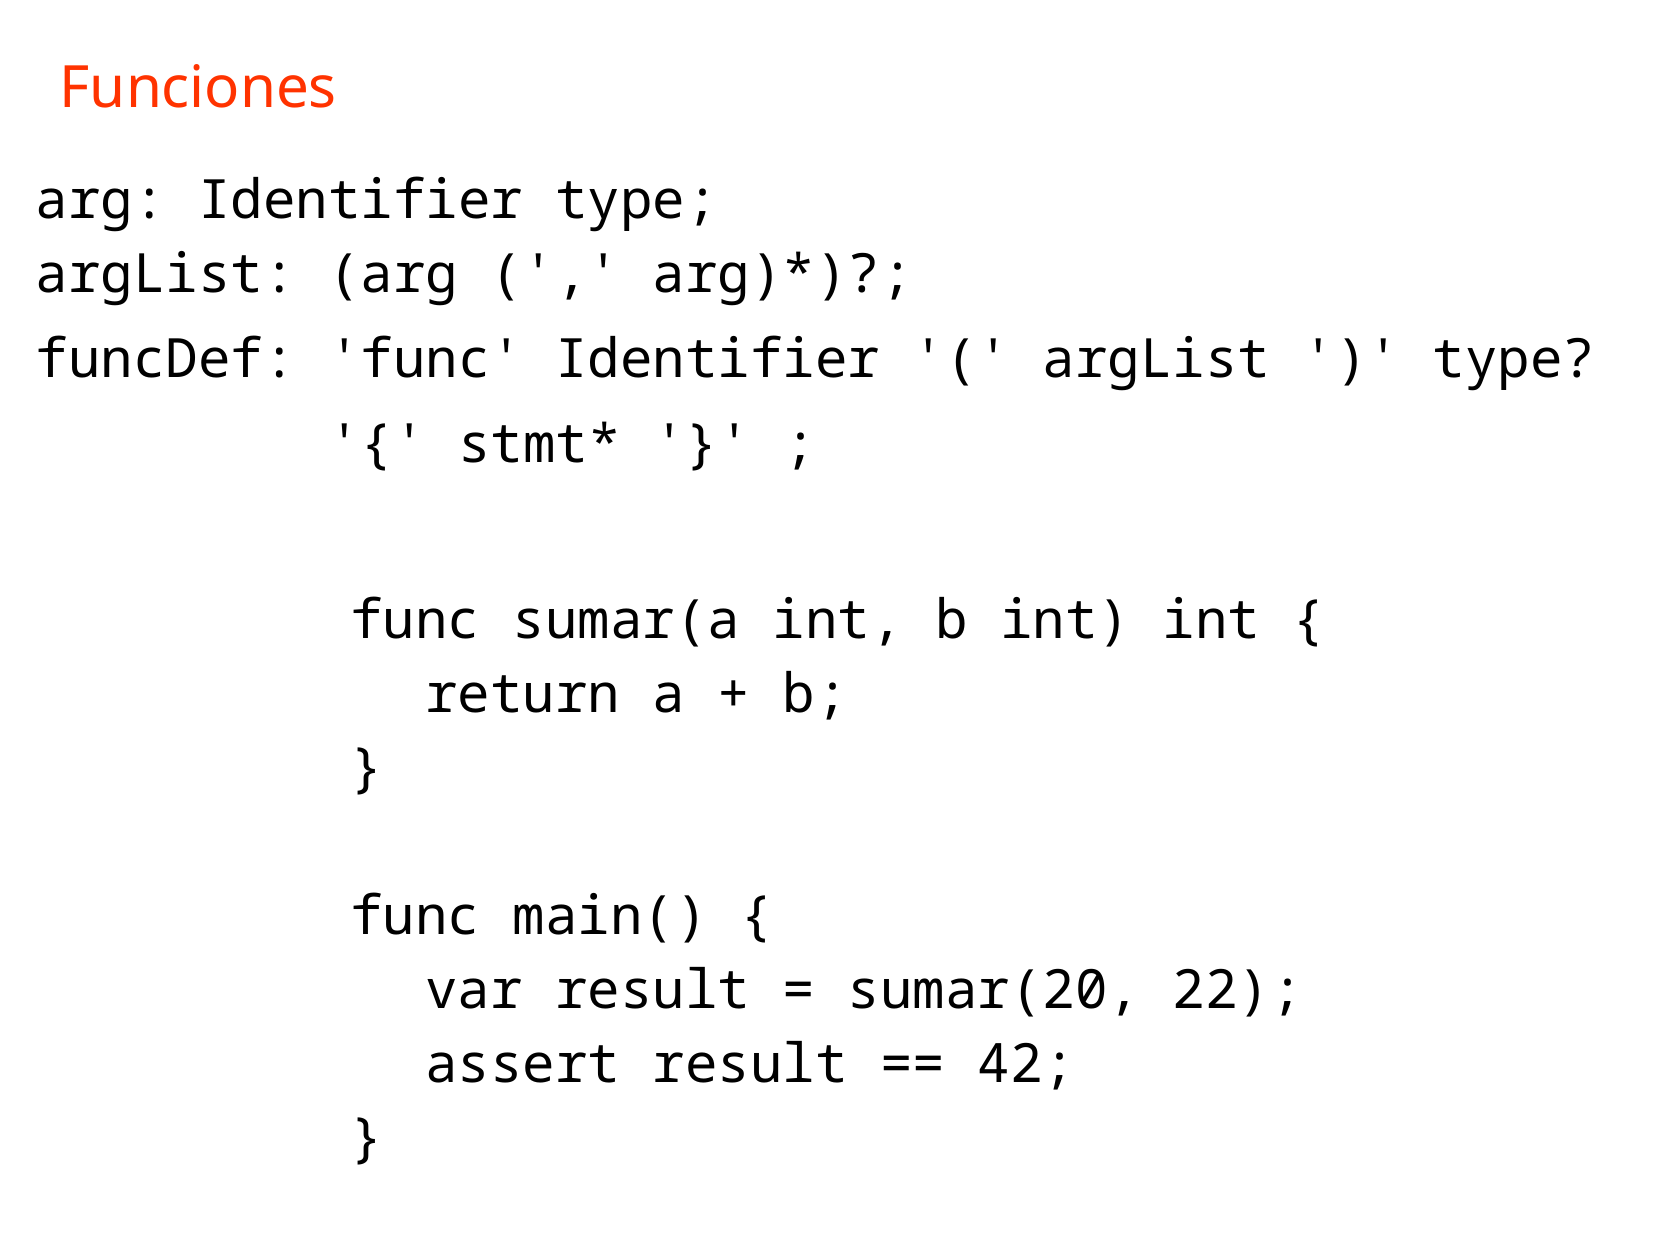

Funciones
arg: Identifier type;
argList: (arg (',' arg)*)?;
funcDef: 'func' Identifier '(' argList ')' type?
 '{' stmt* '}' ;
func sumar(a int, b int) int {
	return a + b;
}
func main() {
	var result = sumar(20, 22);
	assert result == 42;
}